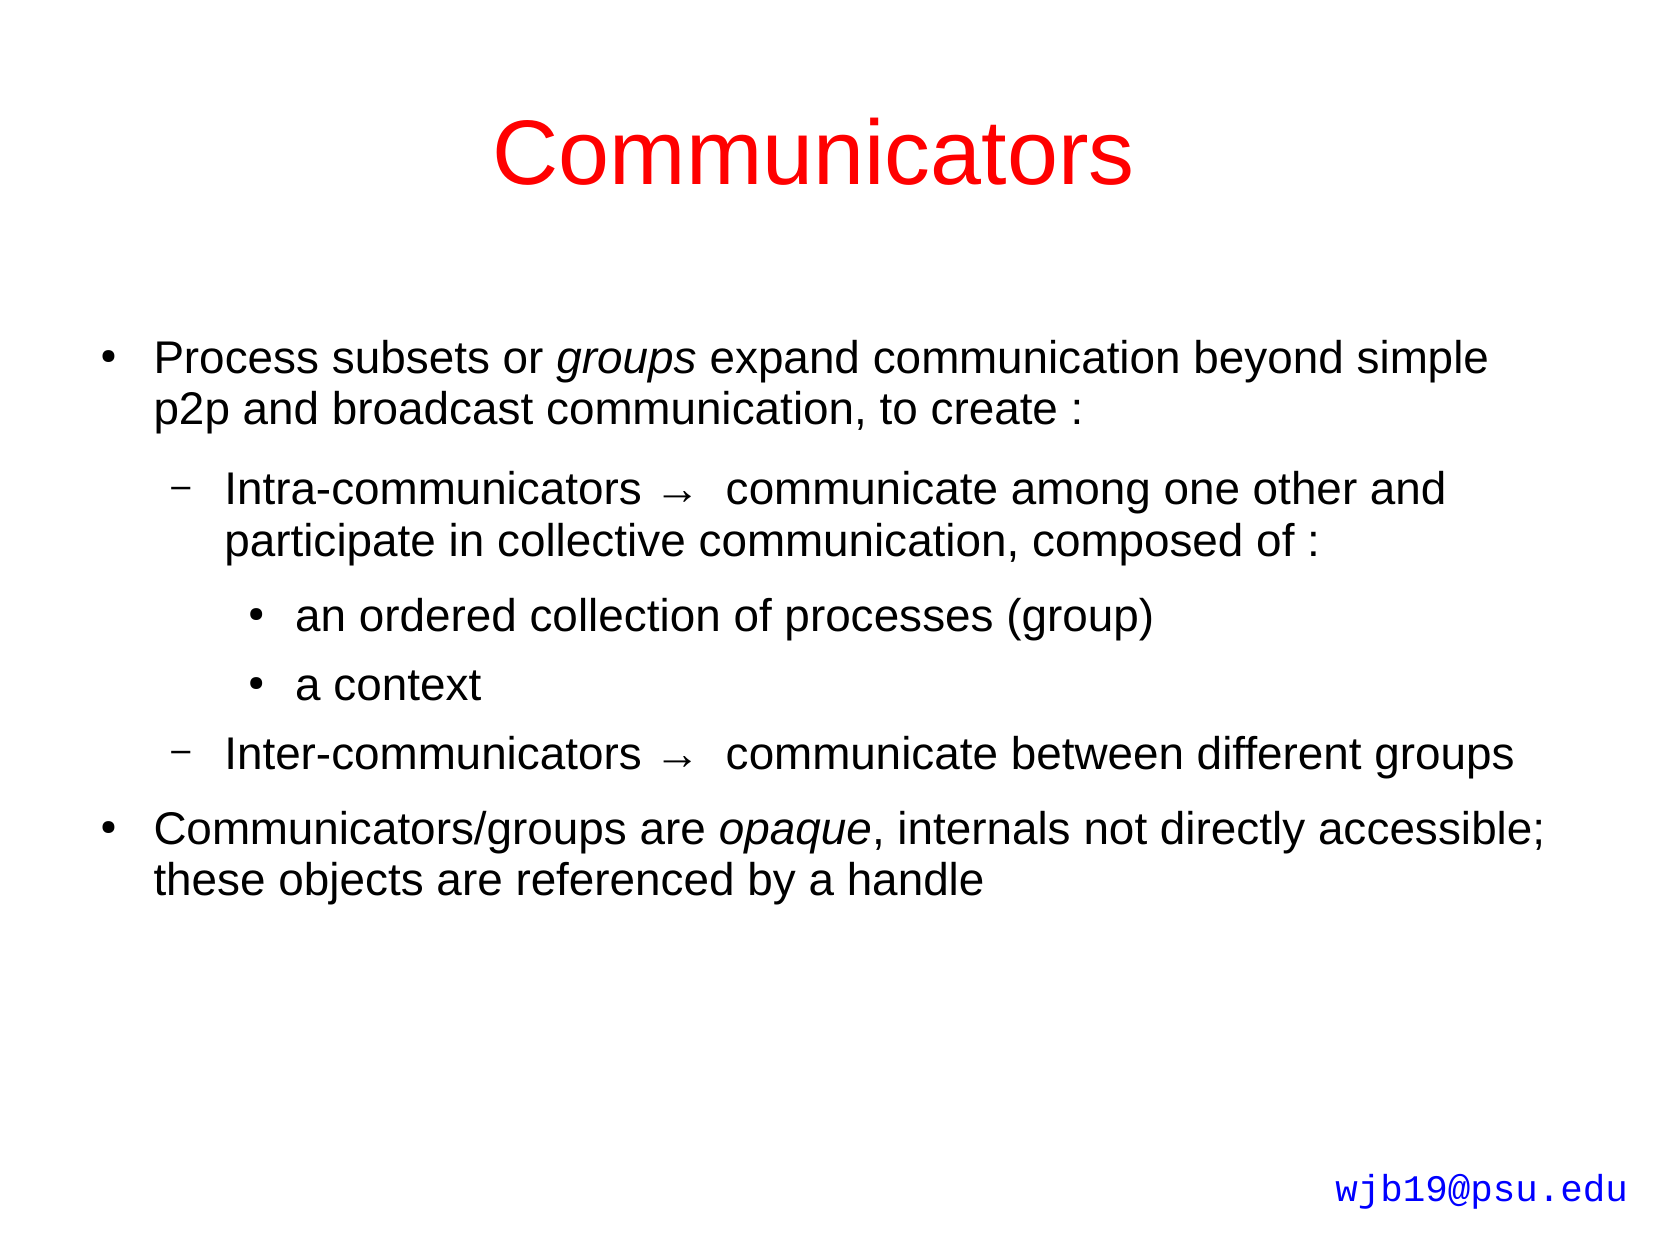

# Communicators
Process subsets or groups expand communication beyond simple p2p and broadcast communication, to create :
Intra-communicators → communicate among one other and participate in collective communication, composed of :
an ordered collection of processes (group)
a context
Inter-communicators → communicate between different groups
Communicators/groups are opaque, internals not directly accessible; these objects are referenced by a handle
wjb19@psu.edu